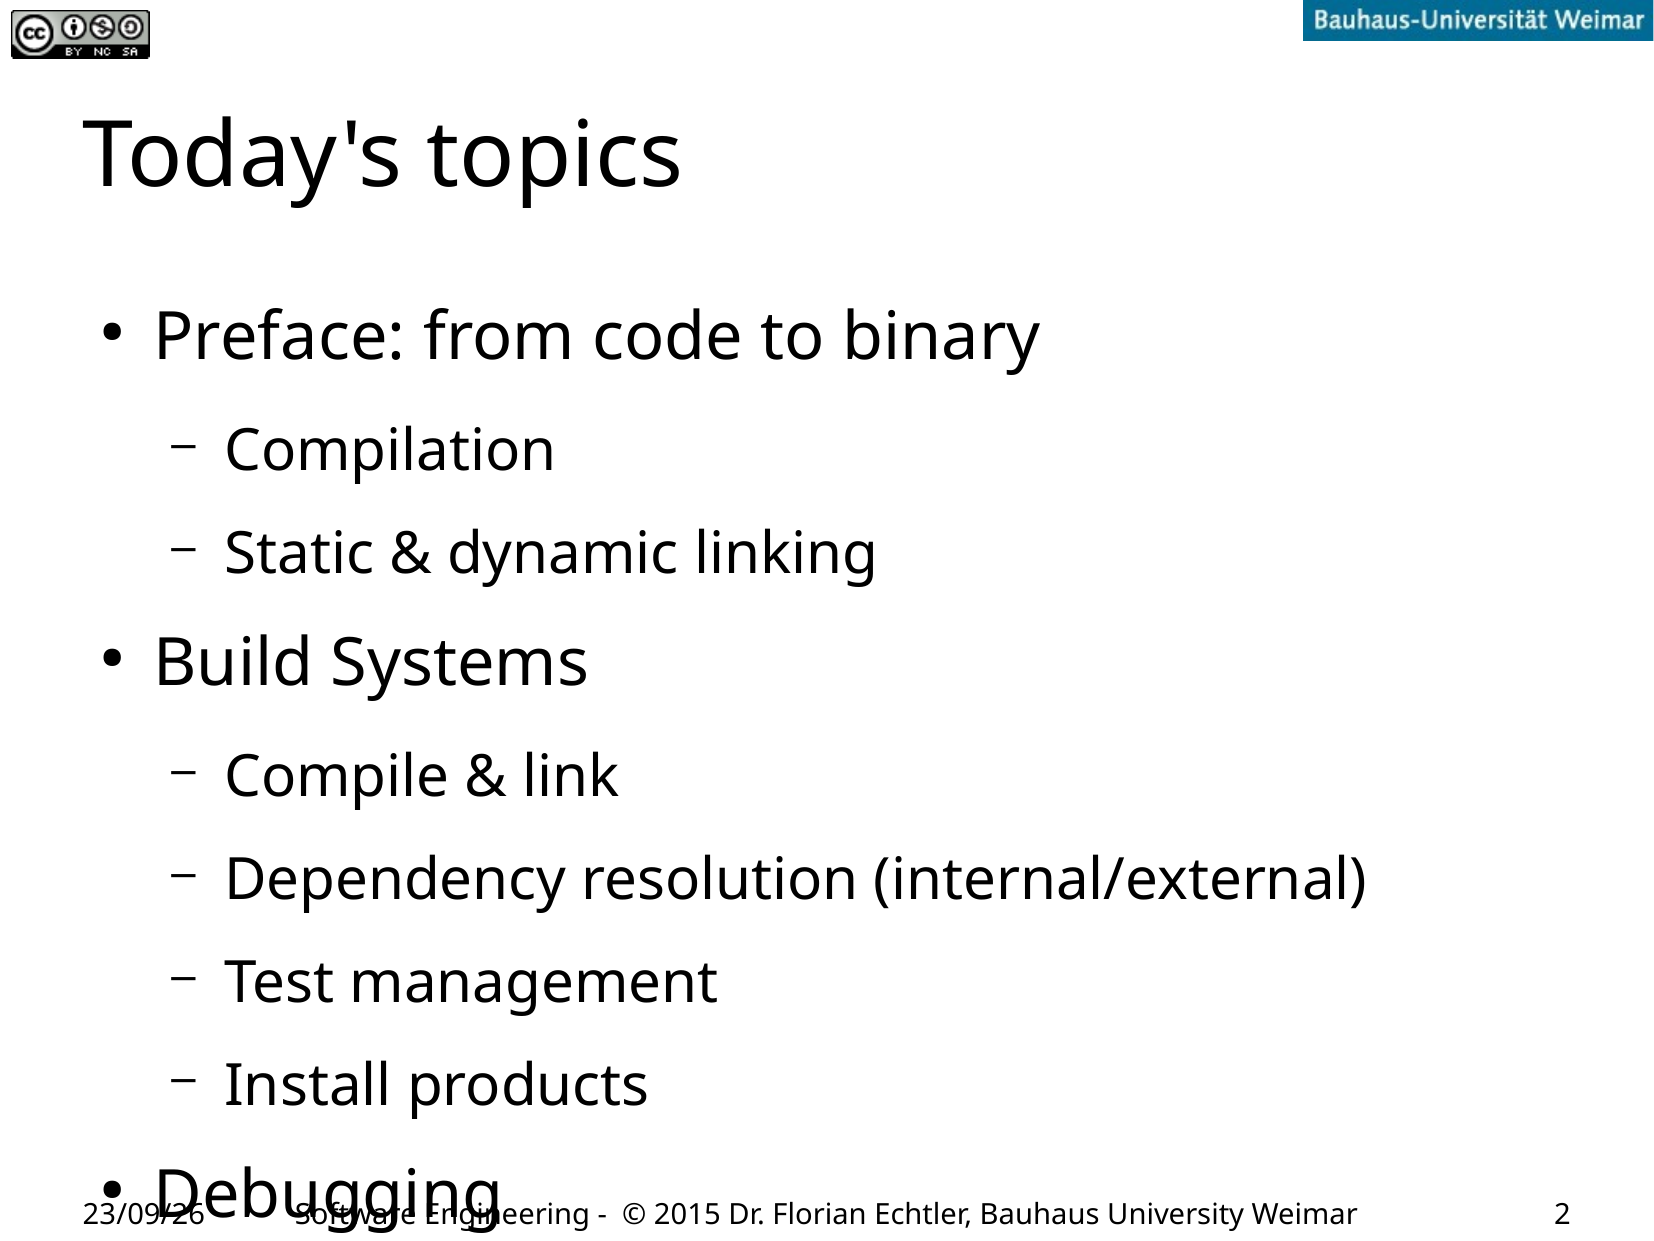

# Today's topics
Preface: from code to binary
Compilation
Static & dynamic linking
Build Systems
Compile & link
Dependency resolution (internal/external)
Test management
Install products
Debugging
Software Engineering - © 2015 Dr. Florian Echtler, Bauhaus University Weimar
2